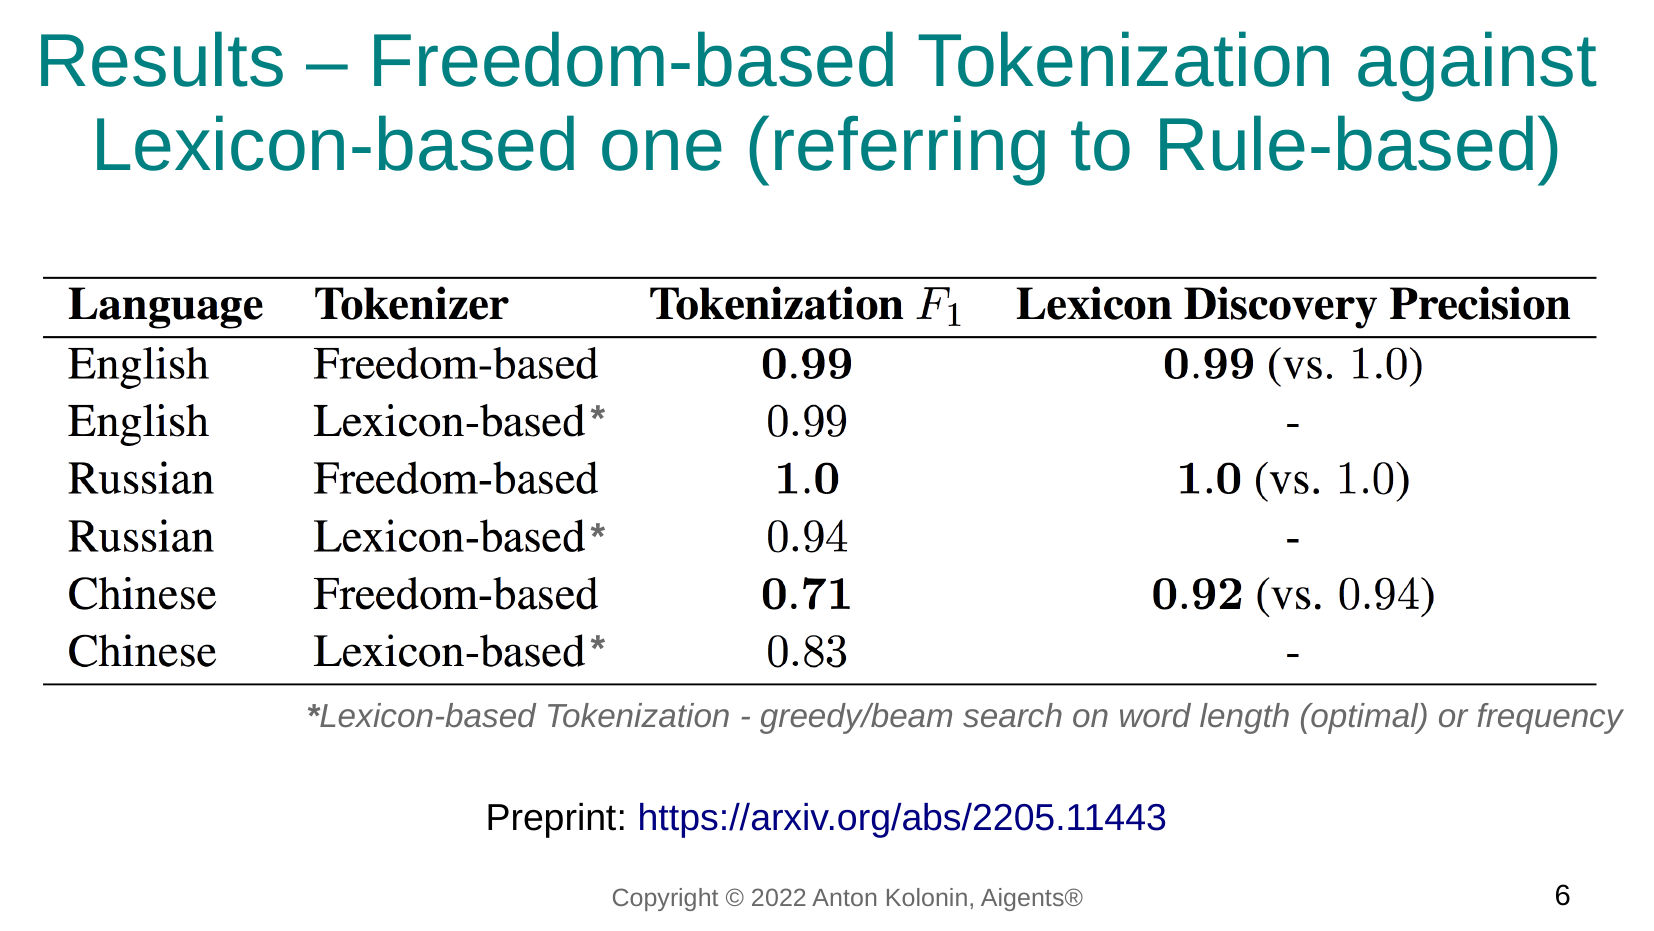

Results – Freedom-based Tokenization against
Lexicon-based one (referring to Rule-based)
*
*
*
*Lexicon-based Tokenization - greedy/beam search on word length (optimal) or frequency
Preprint: https://arxiv.org/abs/2205.11443
Copyright © 2022 Anton Kolonin, Aigents®
6